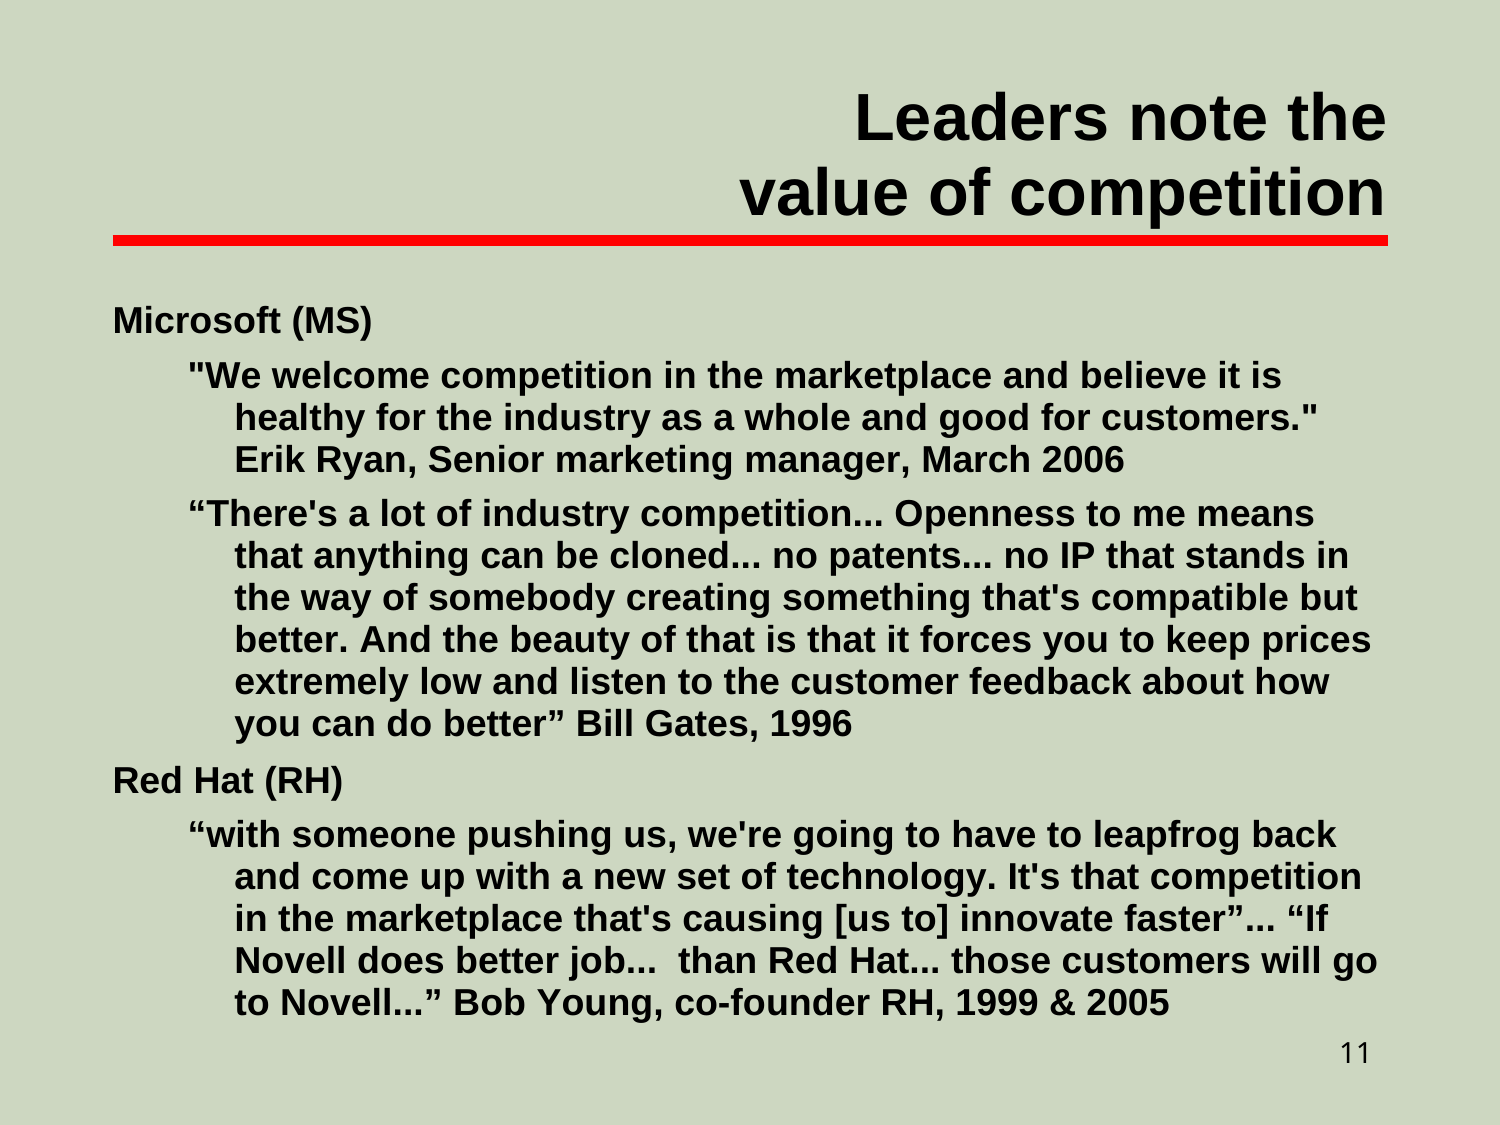

# Leaders note the value of competition
Microsoft (MS)
"We welcome competition in the marketplace and believe it is healthy for the industry as a whole and good for customers." Erik Ryan, Senior marketing manager, March 2006
“There's a lot of industry competition... Openness to me means that anything can be cloned... no patents... no IP that stands in the way of somebody creating something that's compatible but better. And the beauty of that is that it forces you to keep prices extremely low and listen to the customer feedback about how you can do better” Bill Gates, 1996
Red Hat (RH)
“with someone pushing us, we're going to have to leapfrog back and come up with a new set of technology. It's that competition in the marketplace that's causing [us to] innovate faster”... “If Novell does better job... than Red Hat... those customers will go to Novell...” Bob Young, co-founder RH, 1999 & 2005